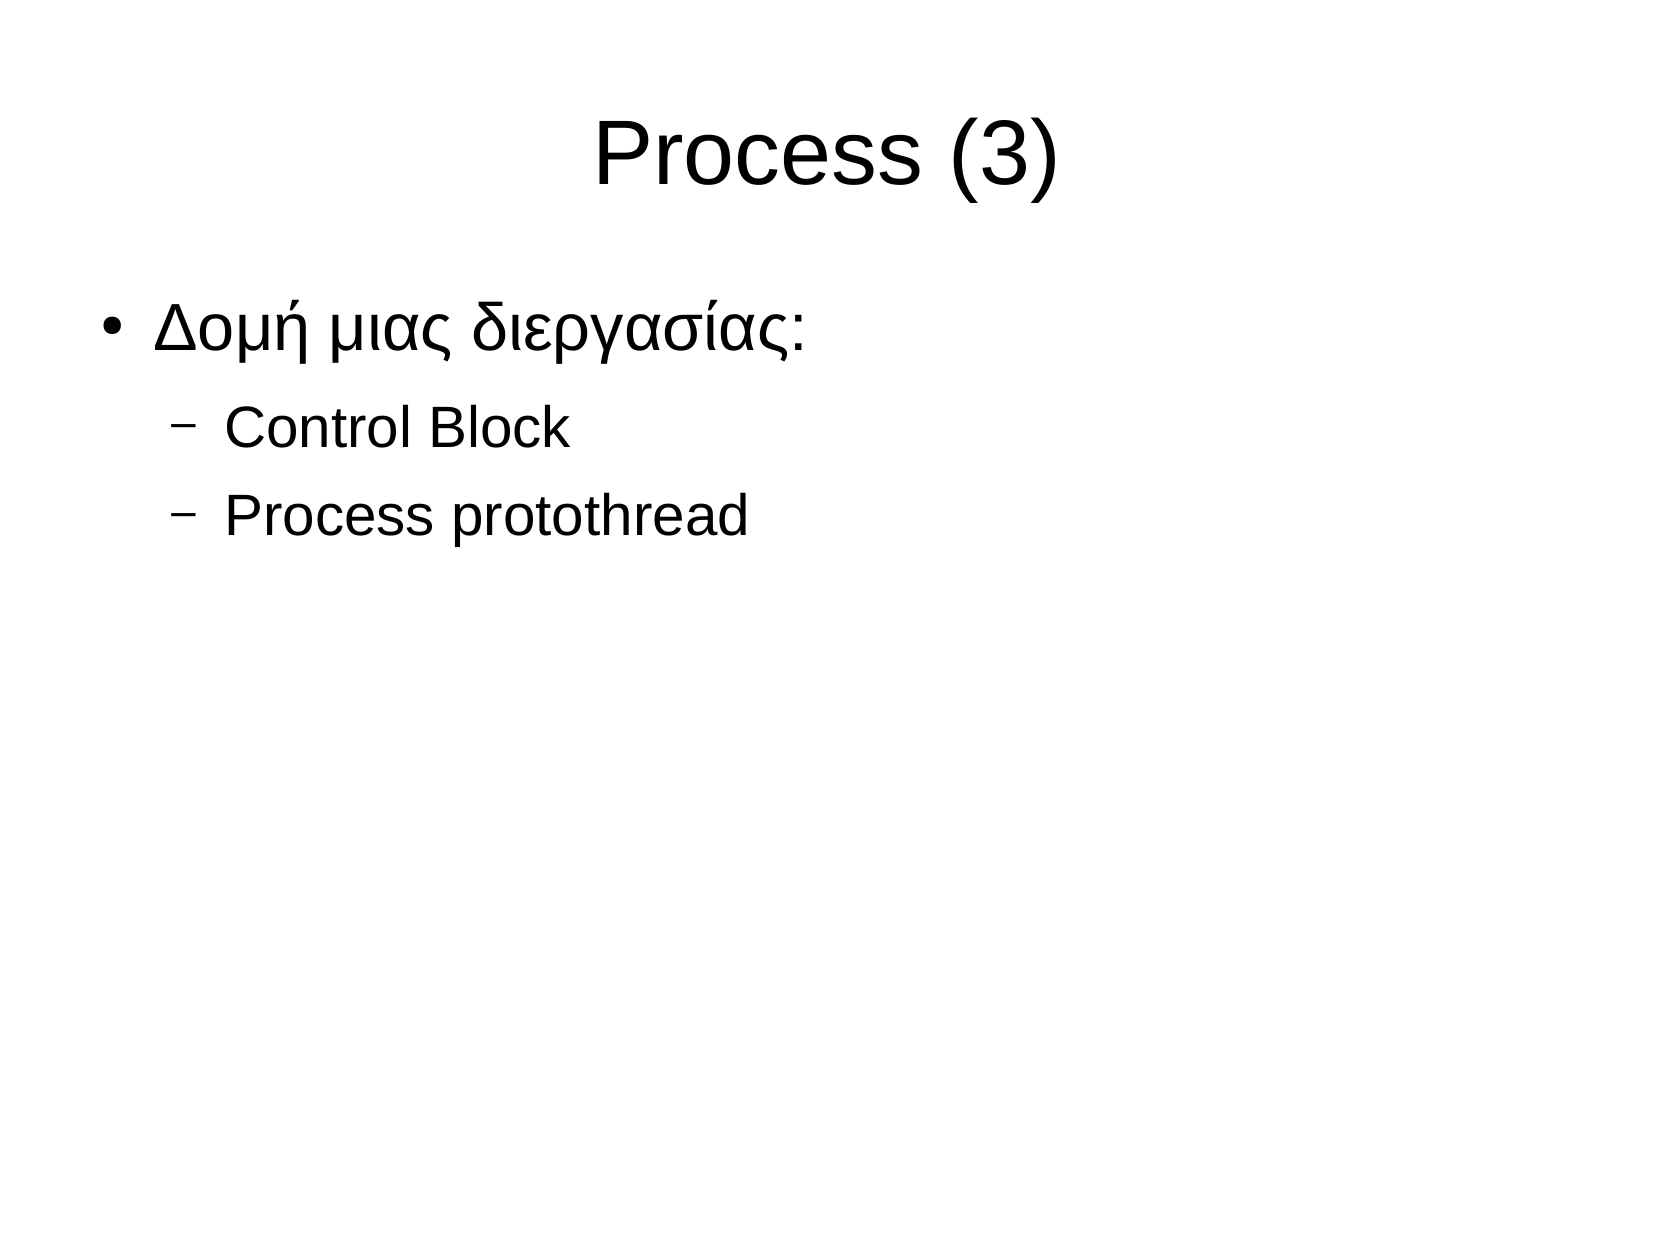

# Process (3)
Δομή μιας διεργασίας:
Control Block
Process protothread